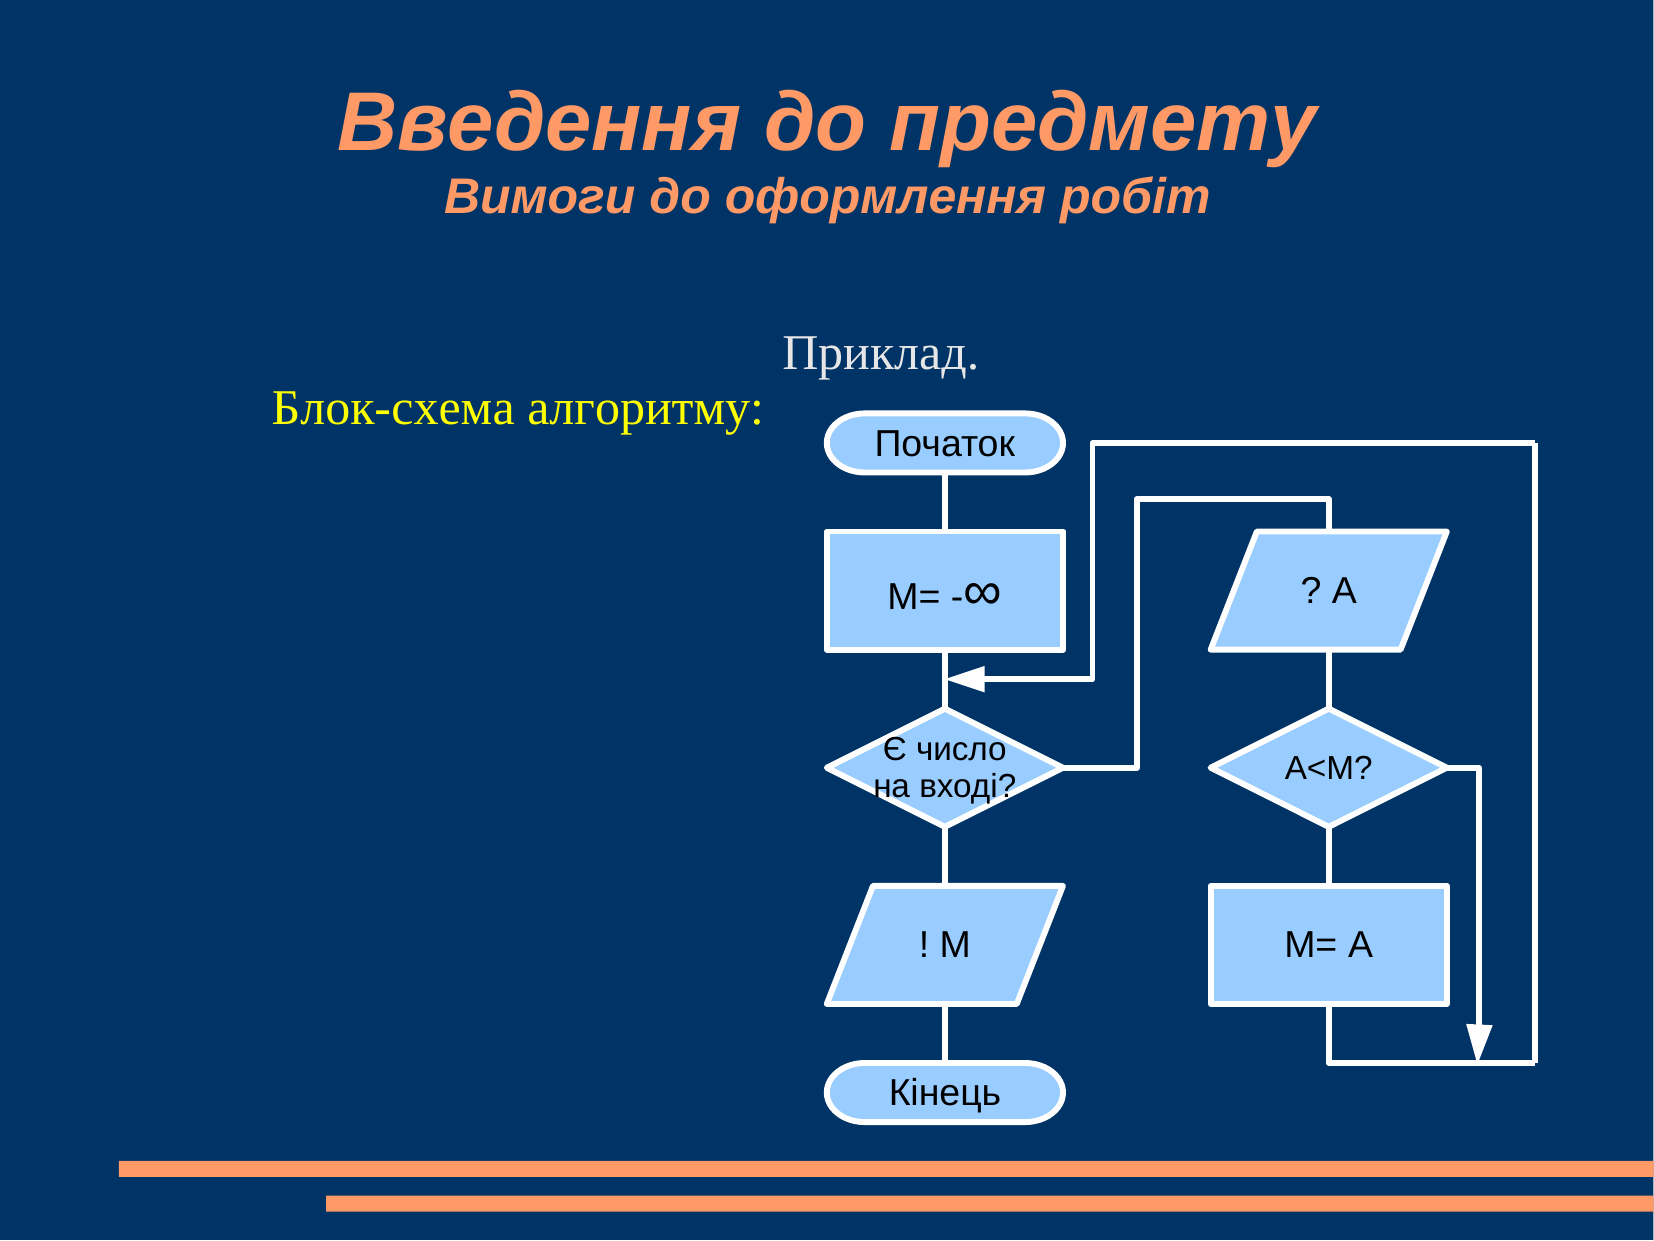

# Введення до предмету Вимоги до оформлення робіт
Приклад.
 Блок-схема алгоритму:
Початок
М= -∞
? А
Є число
на вході?
А<М?
! М
М= А
Кінець